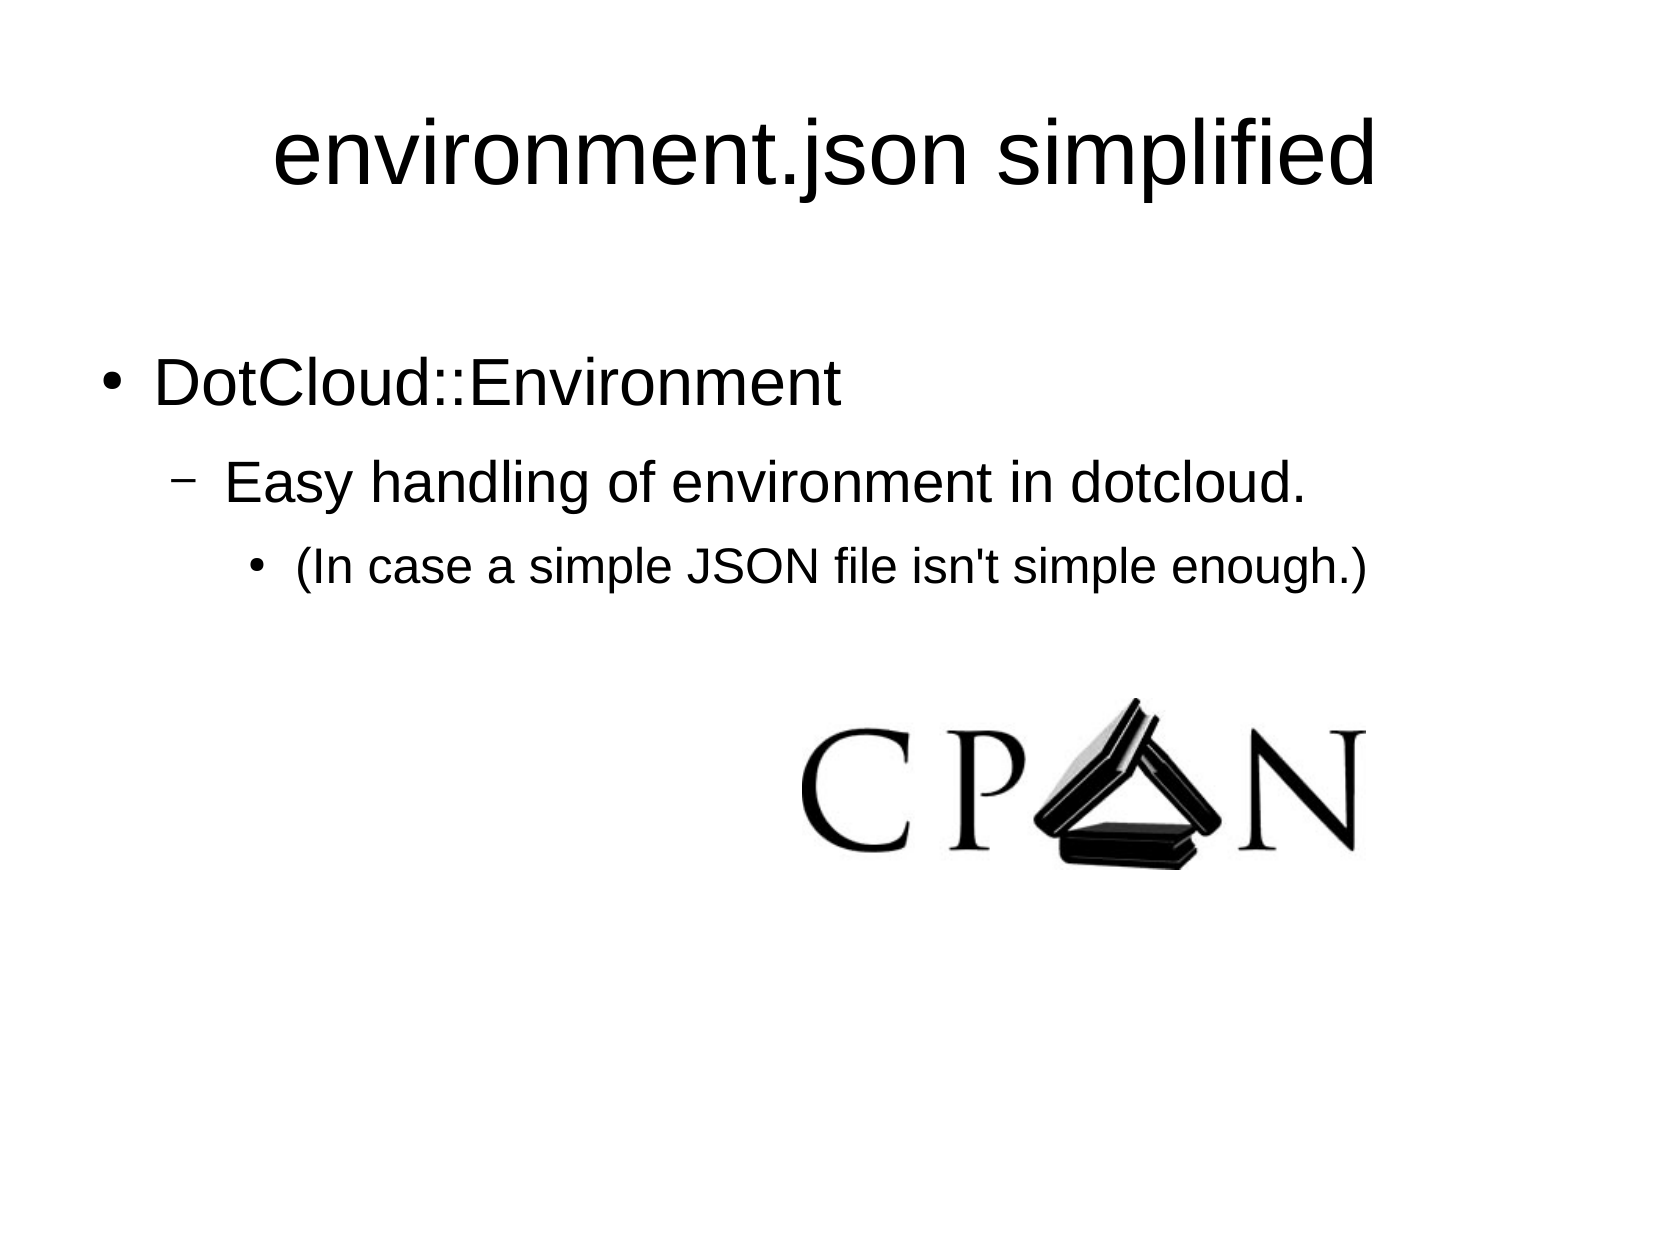

# environment.json simplified
DotCloud::Environment
Easy handling of environment in dotcloud.
(In case a simple JSON file isn't simple enough.)